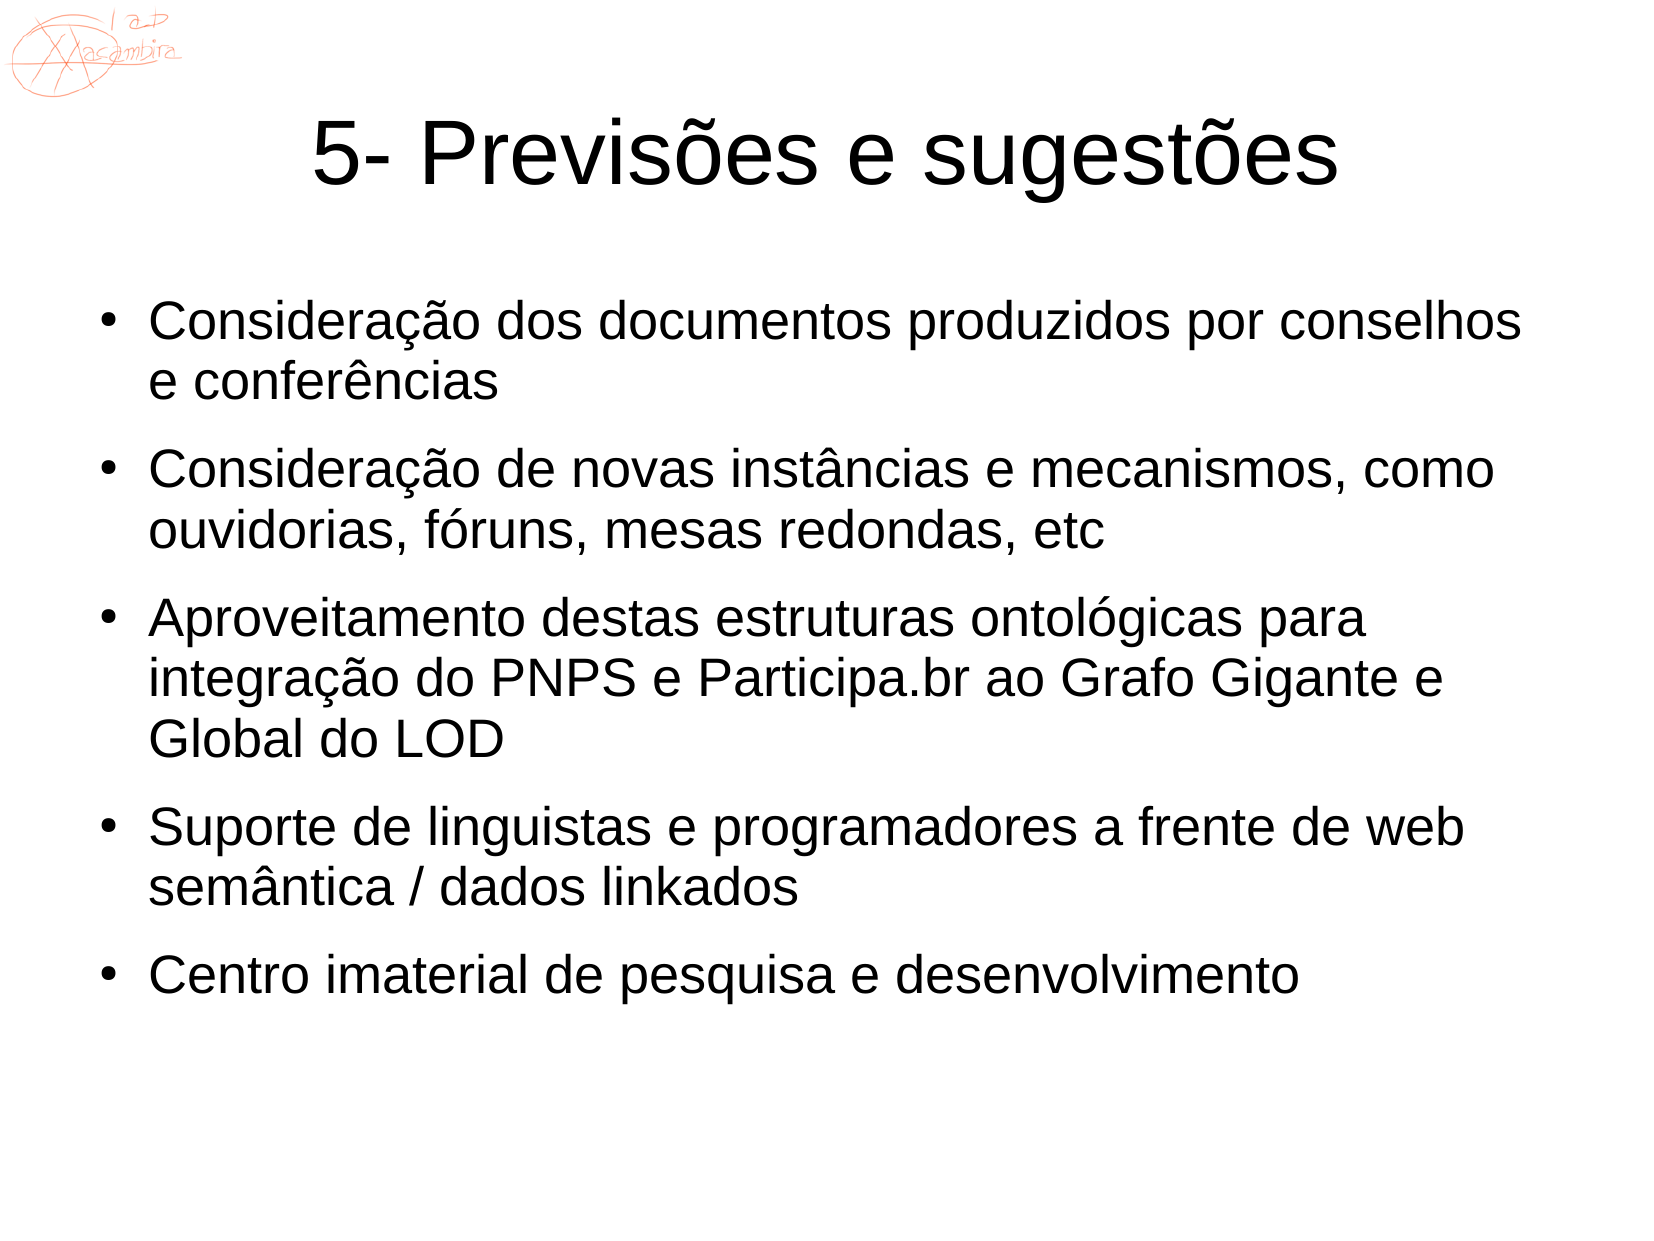

# 5- Previsões e sugestões
Consideração dos documentos produzidos por conselhos e conferências
Consideração de novas instâncias e mecanismos, como ouvidorias, fóruns, mesas redondas, etc
Aproveitamento destas estruturas ontológicas para integração do PNPS e Participa.br ao Grafo Gigante e Global do LOD
Suporte de linguistas e programadores a frente de web semântica / dados linkados
Centro imaterial de pesquisa e desenvolvimento